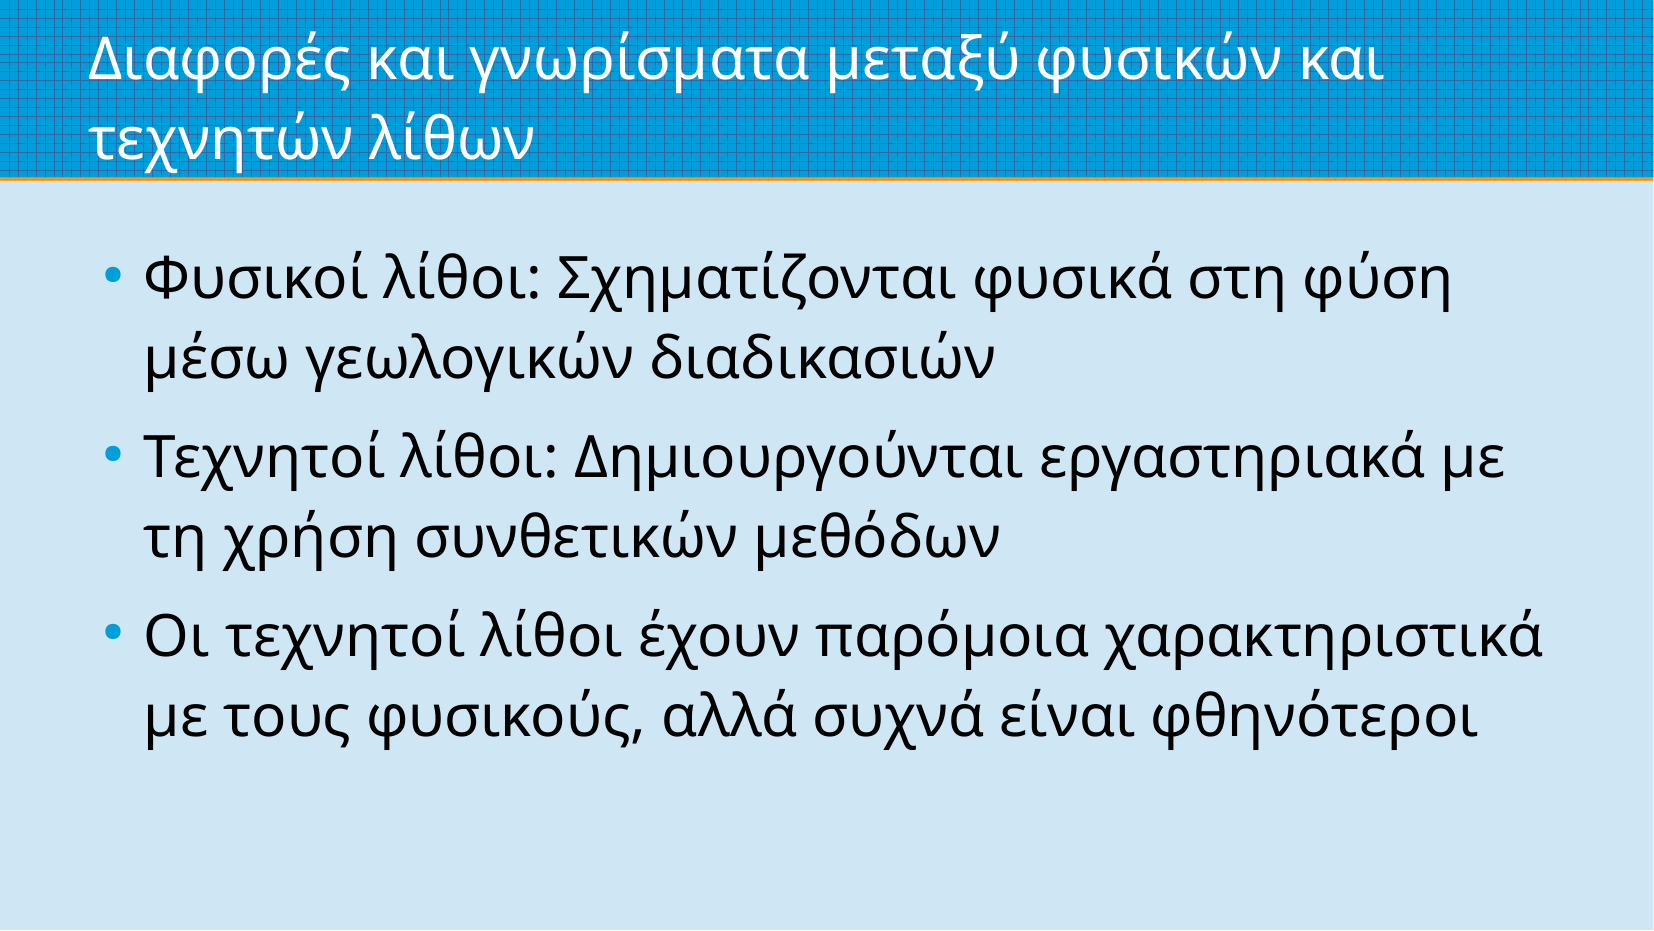

# Διαφορές και γνωρίσματα μεταξύ φυσικών και τεχνητών λίθων
Φυσικοί λίθοι: Σχηματίζονται φυσικά στη φύση μέσω γεωλογικών διαδικασιών
Τεχνητοί λίθοι: Δημιουργούνται εργαστηριακά με τη χρήση συνθετικών μεθόδων
Οι τεχνητοί λίθοι έχουν παρόμοια χαρακτηριστικά με τους φυσικούς, αλλά συχνά είναι φθηνότεροι